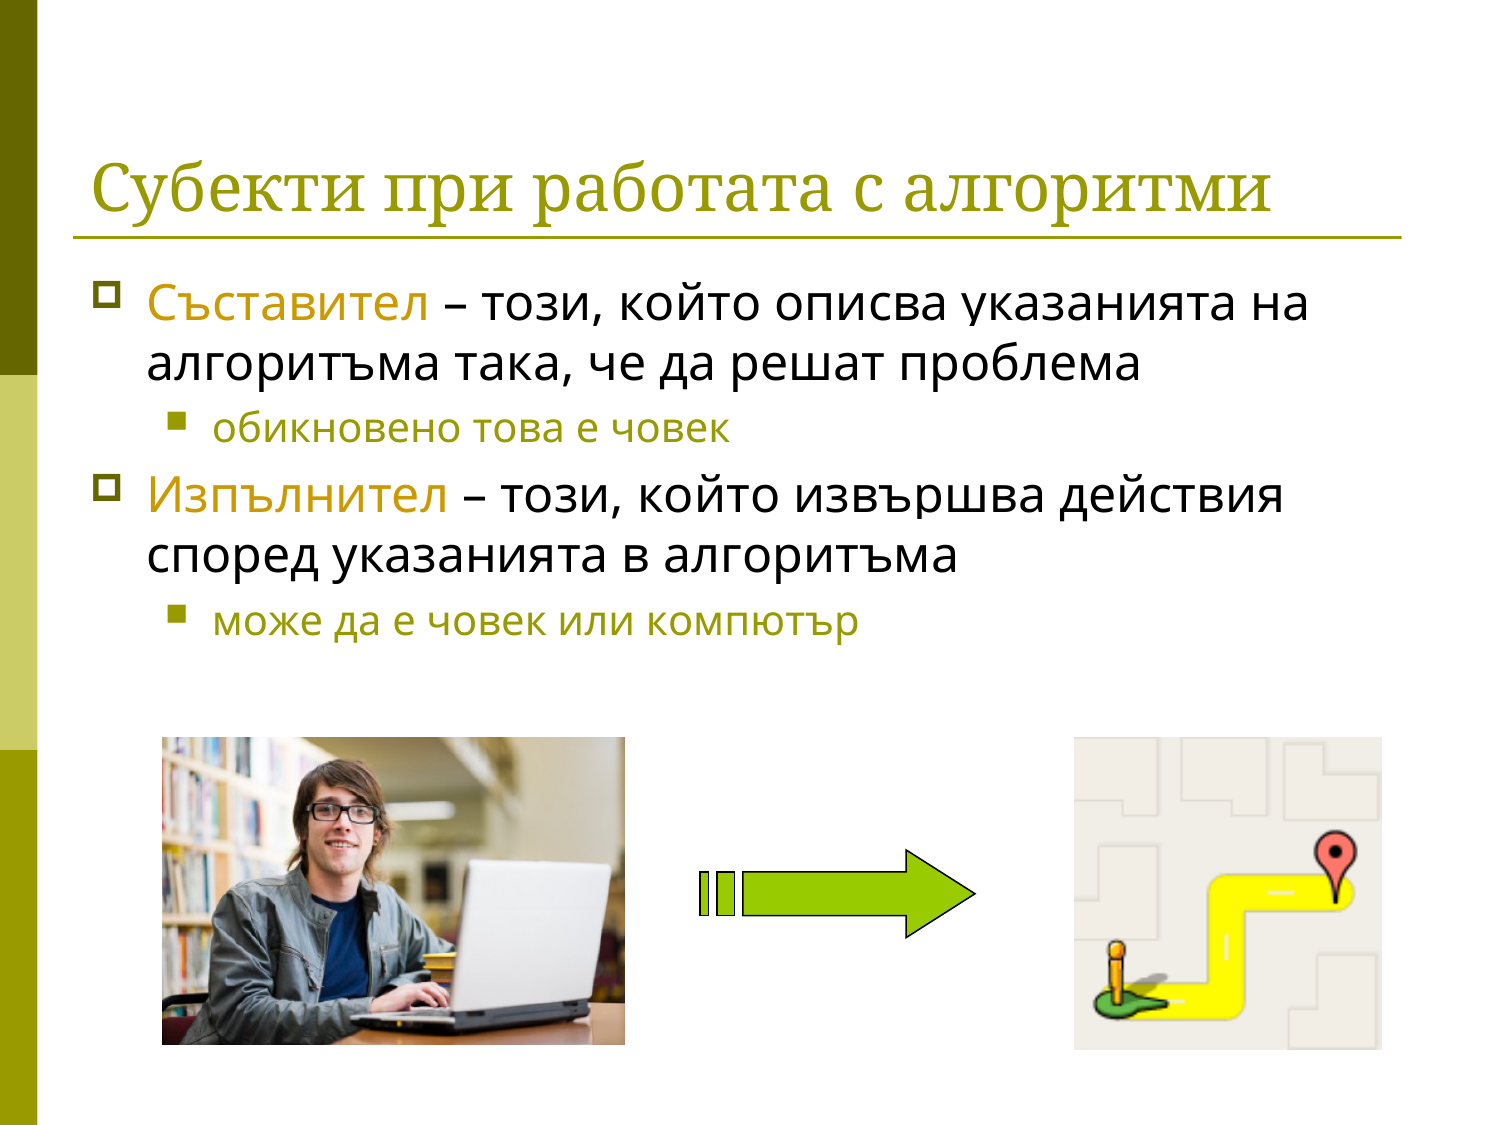

# Субекти при работата с алгоритми
Съставител – този, който описва указанията на алгоритъма така, че да решат проблема
обикновено това е човек
Изпълнител – този, който извършва действия според указанията в алгоритъма
може да е човек или компютър